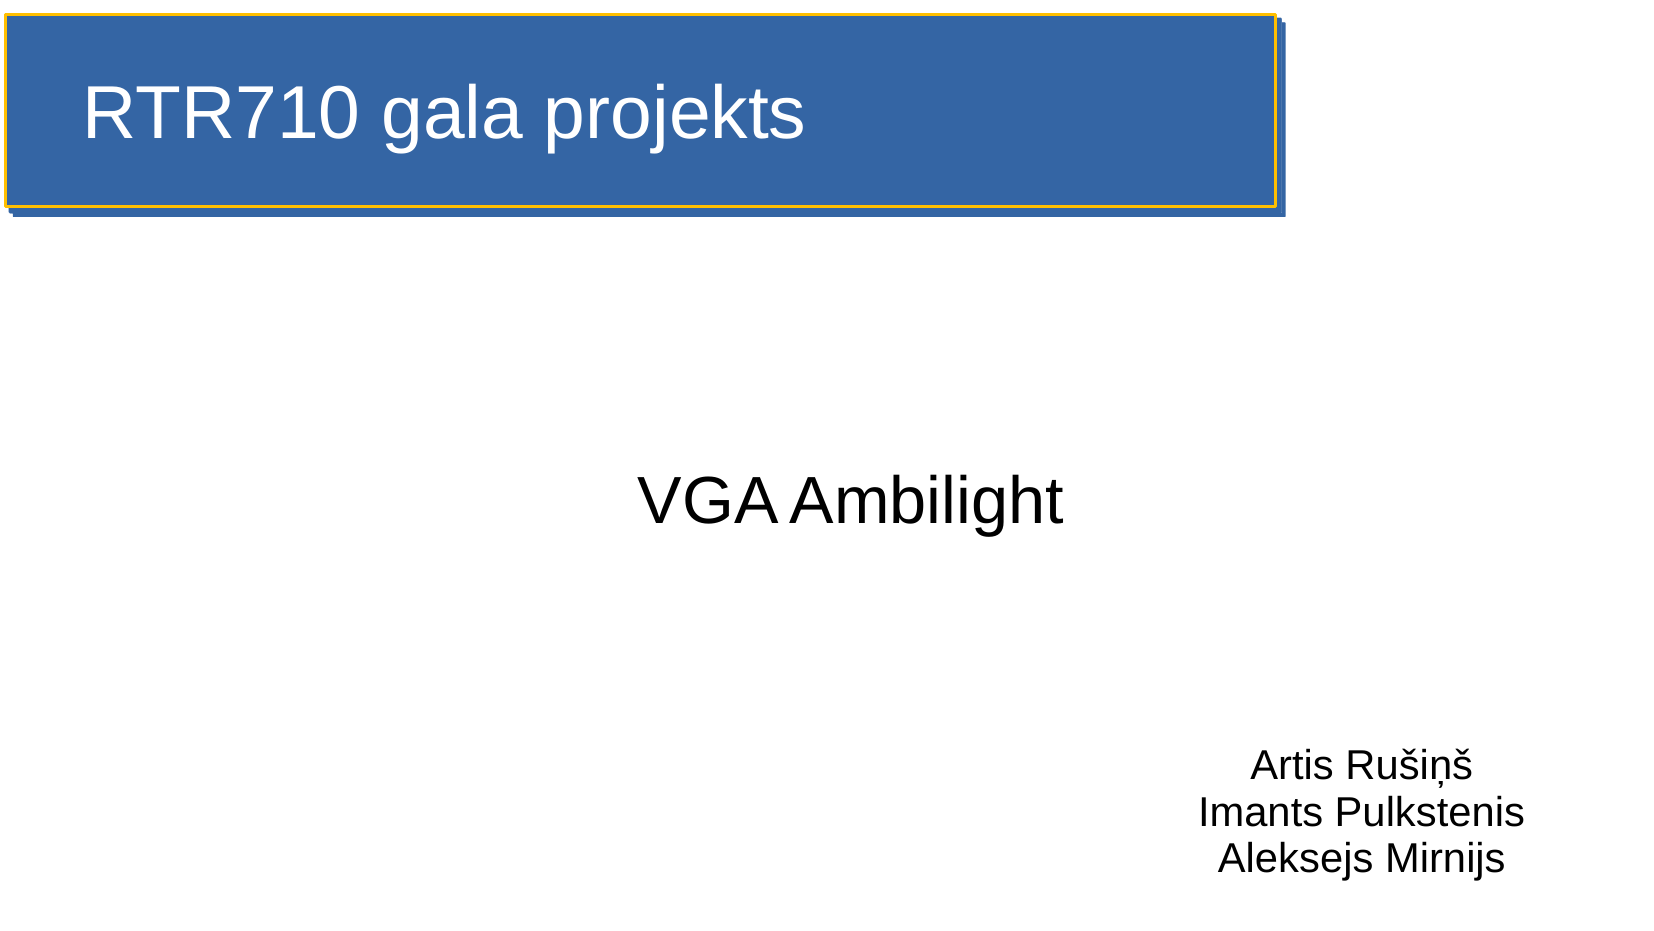

# RTR710 gala projekts
VGA Ambilight
Artis Rušiņš
Imants Pulkstenis
Aleksejs Mirnijs